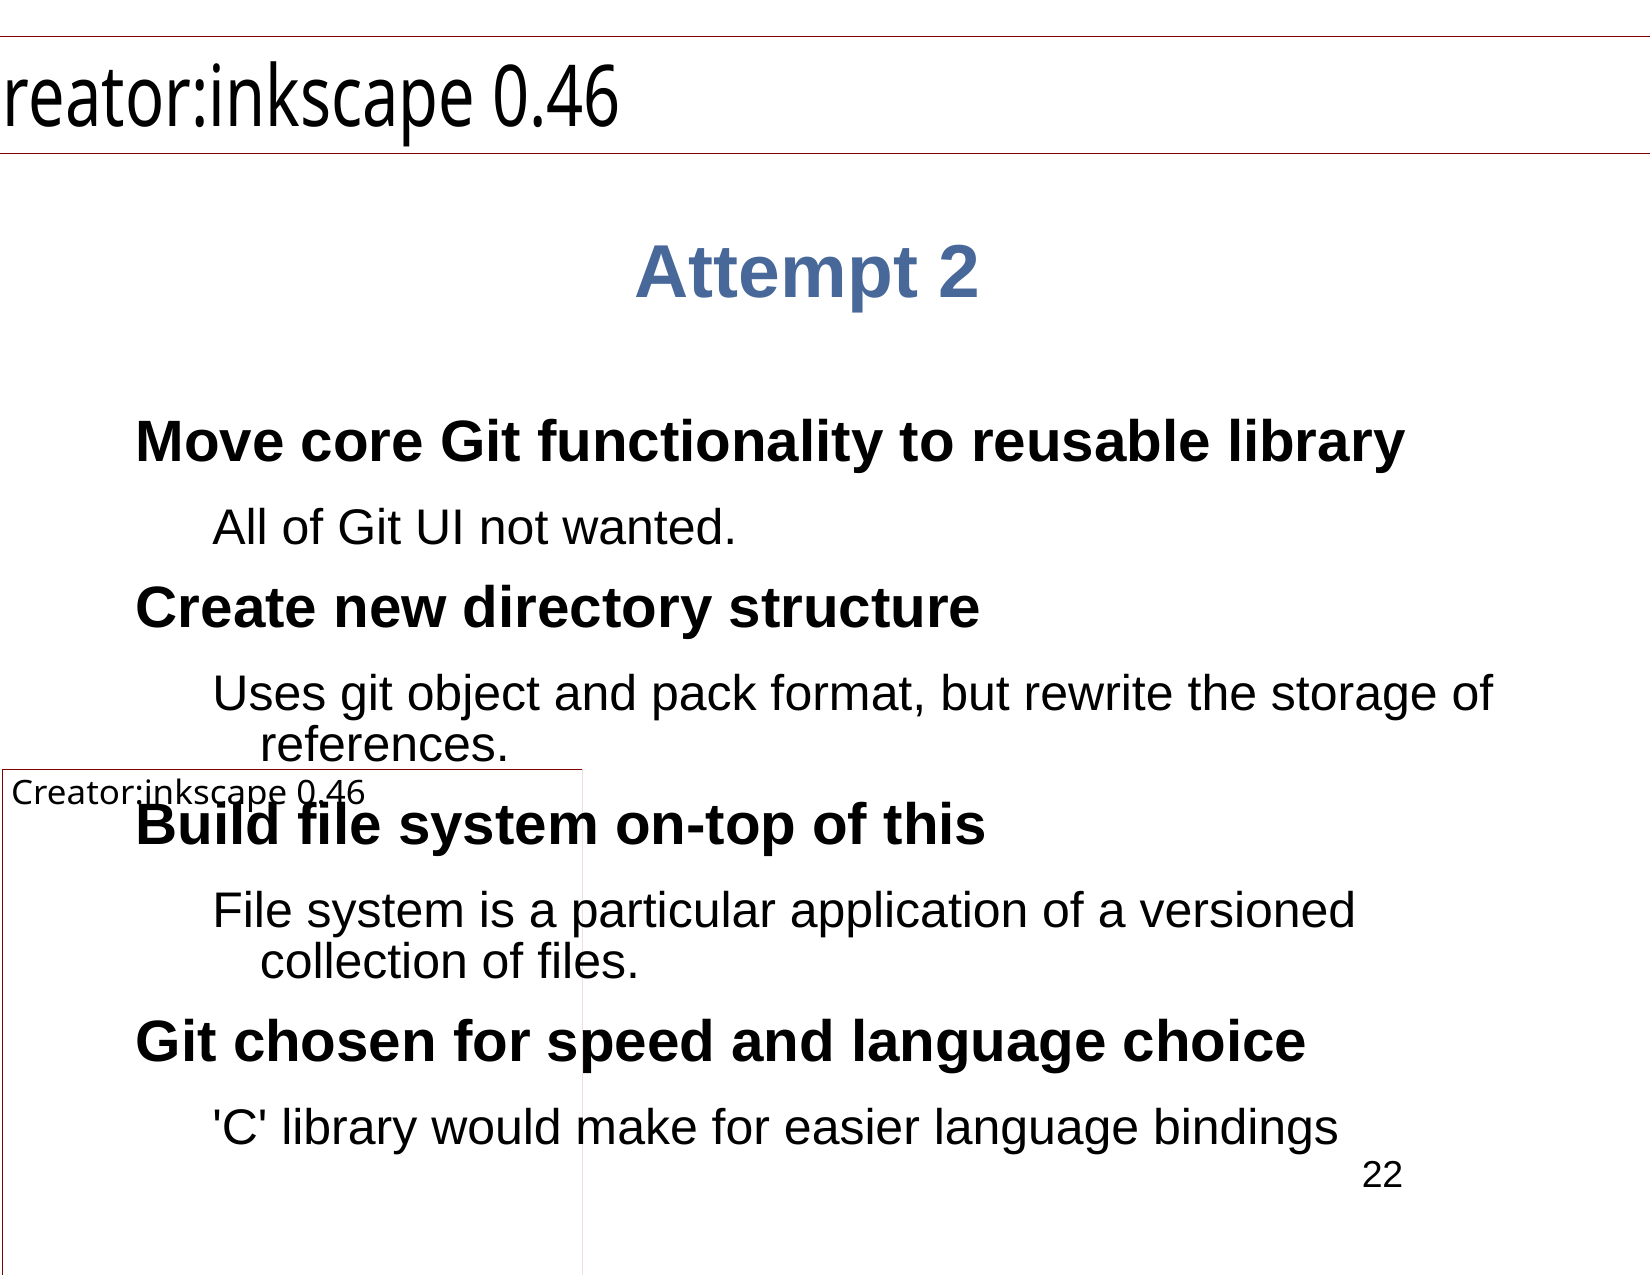

# Attempt 2
Move core Git functionality to reusable library
All of Git UI not wanted.
Create new directory structure
Uses git object and pack format, but rewrite the storage of references.
Build file system on-top of this
File system is a particular application of a versioned collection of files.
Git chosen for speed and language choice
'C' library would make for easier language bindings